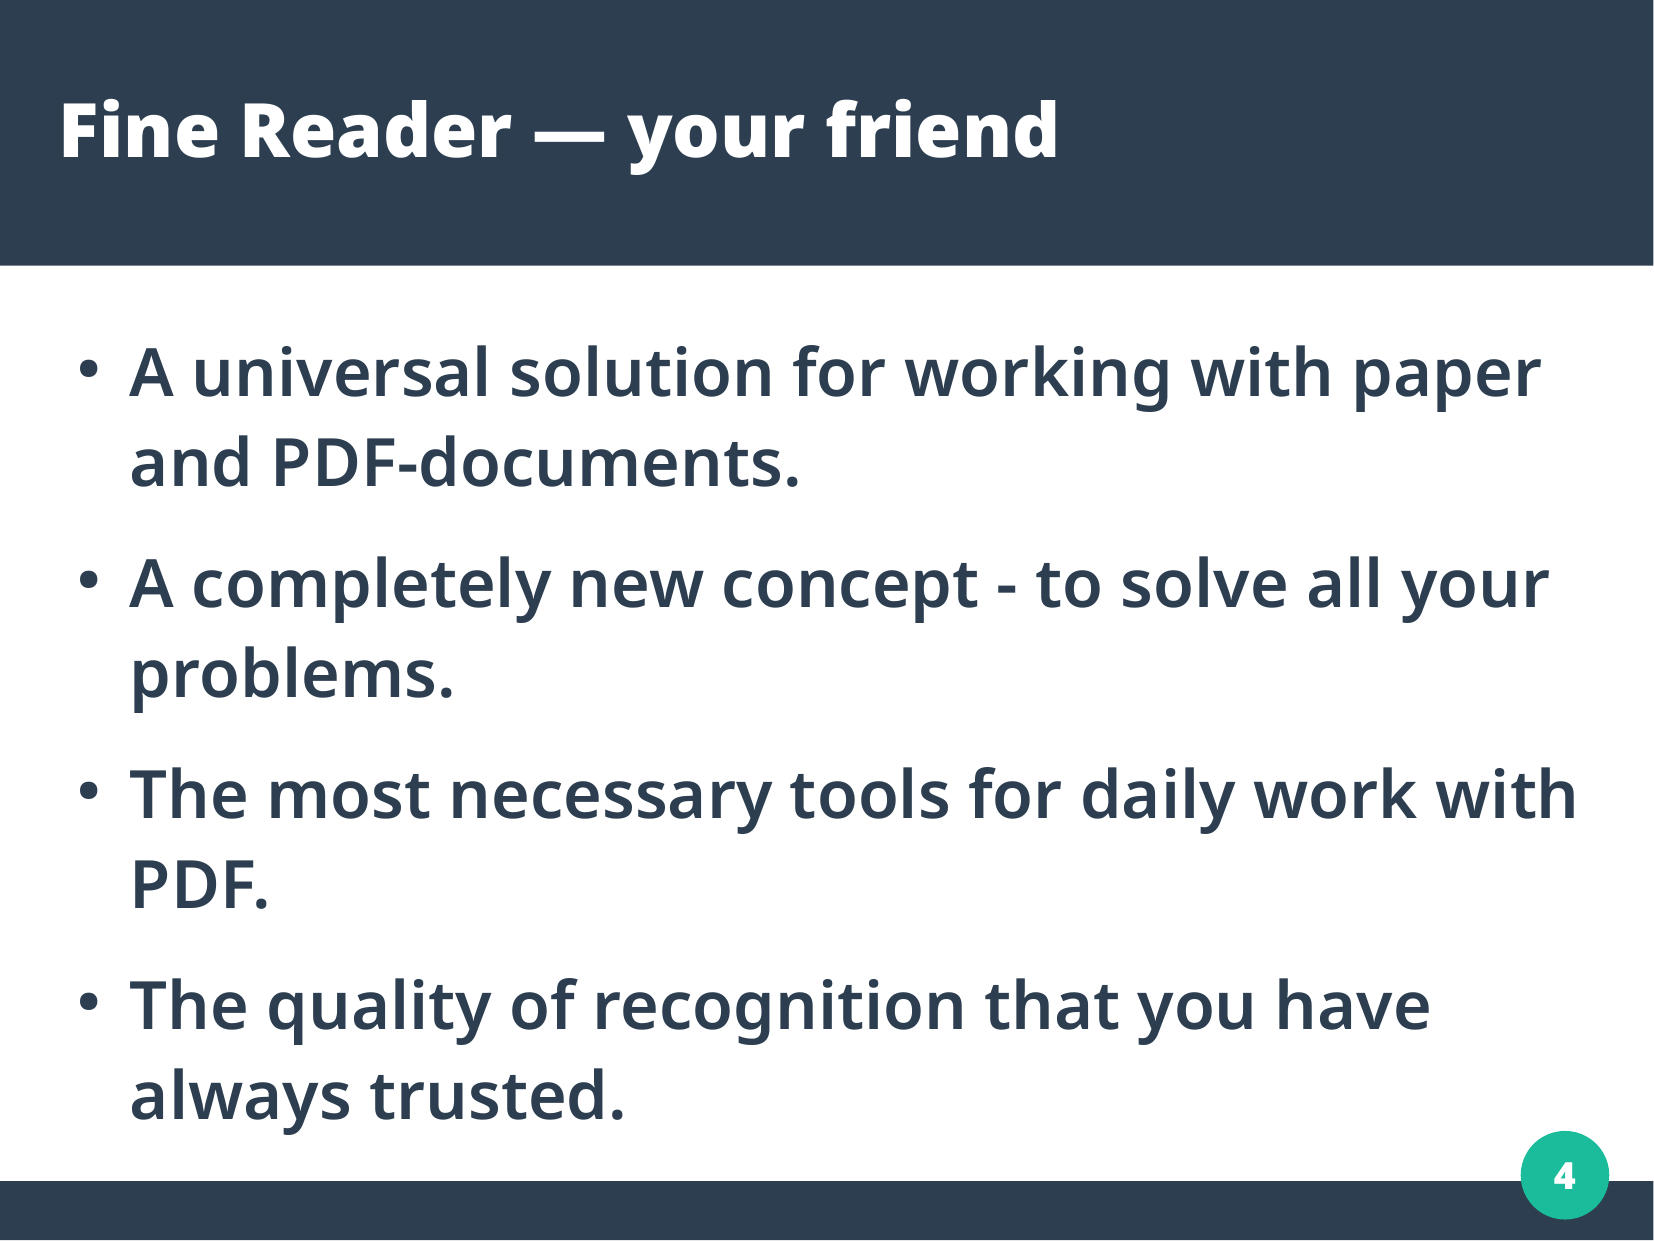

# Fine Reader — your friend
A universal solution for working with paper and PDF-documents.
A completely new concept - to solve all your problems.
The most necessary tools for daily work with PDF.
The quality of recognition that you have always trusted.
4